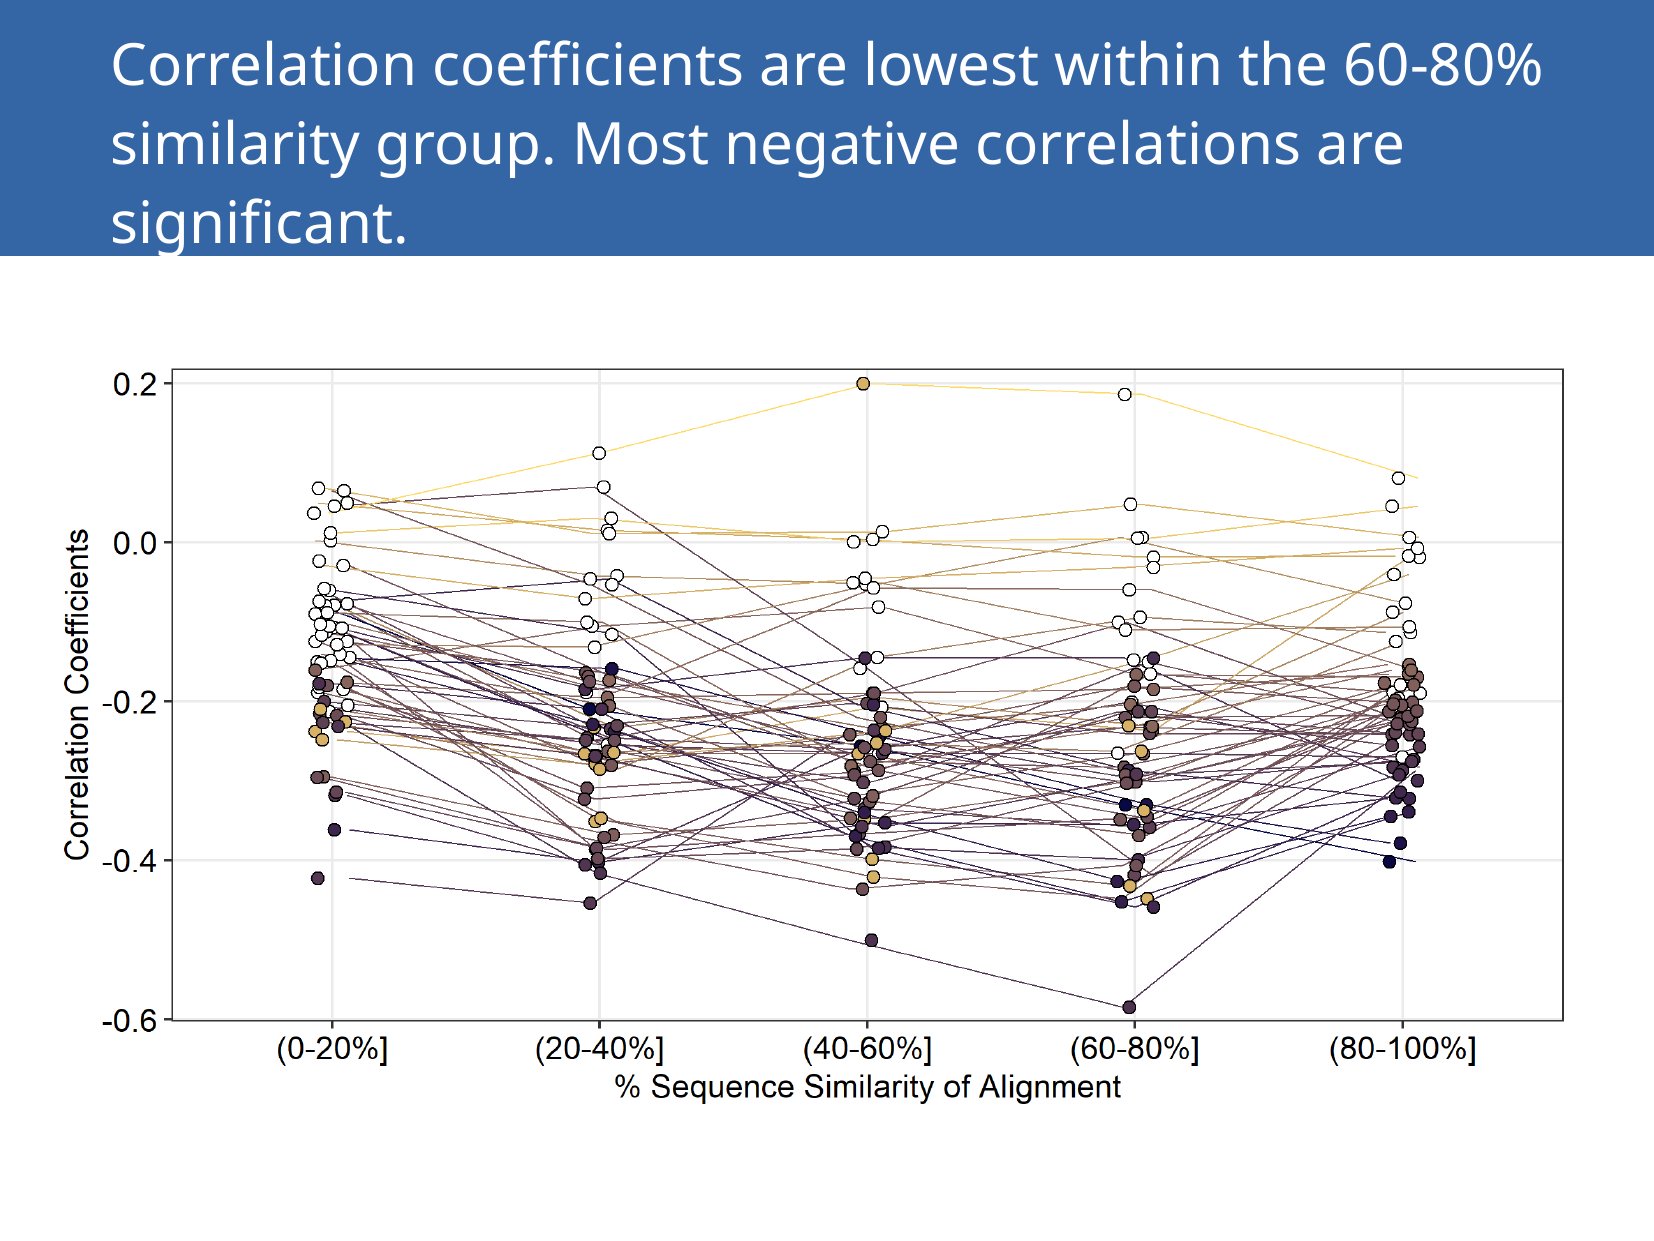

Correlation coefficients are lowest within the 60-80% similarity group. Most negative correlations are significant.